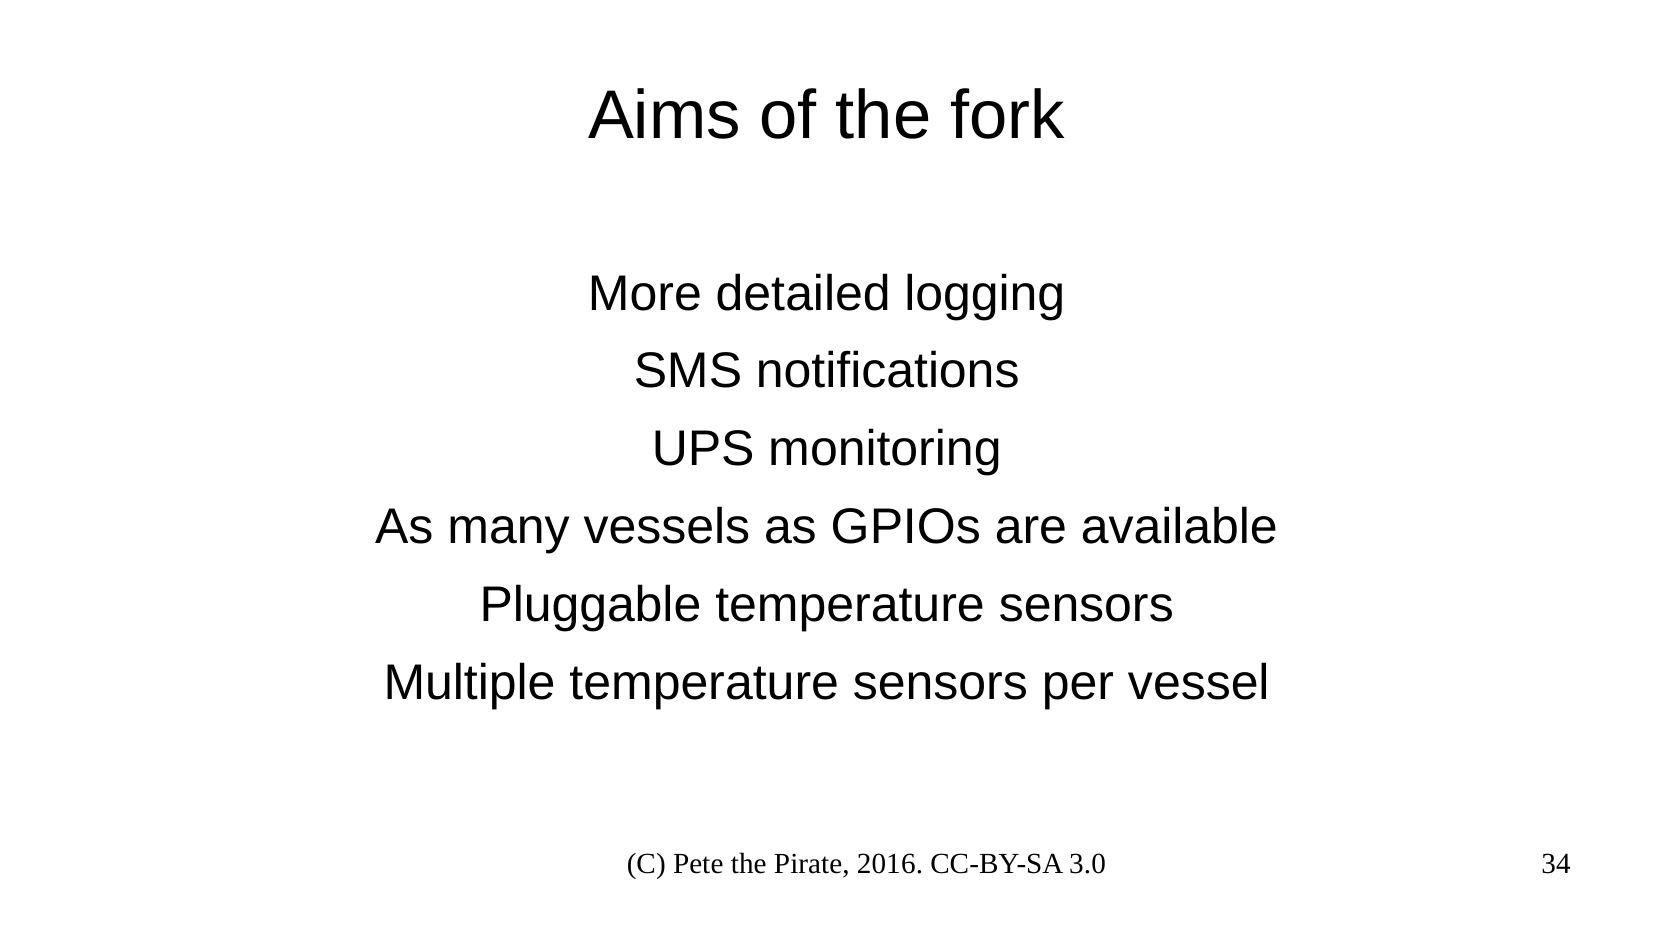

# Aims of the fork
More detailed logging
SMS notifications
UPS monitoring
As many vessels as GPIOs are available
Pluggable temperature sensors
Multiple temperature sensors per vessel
(C) Pete the Pirate, 2016. CC-BY-SA 3.0
34